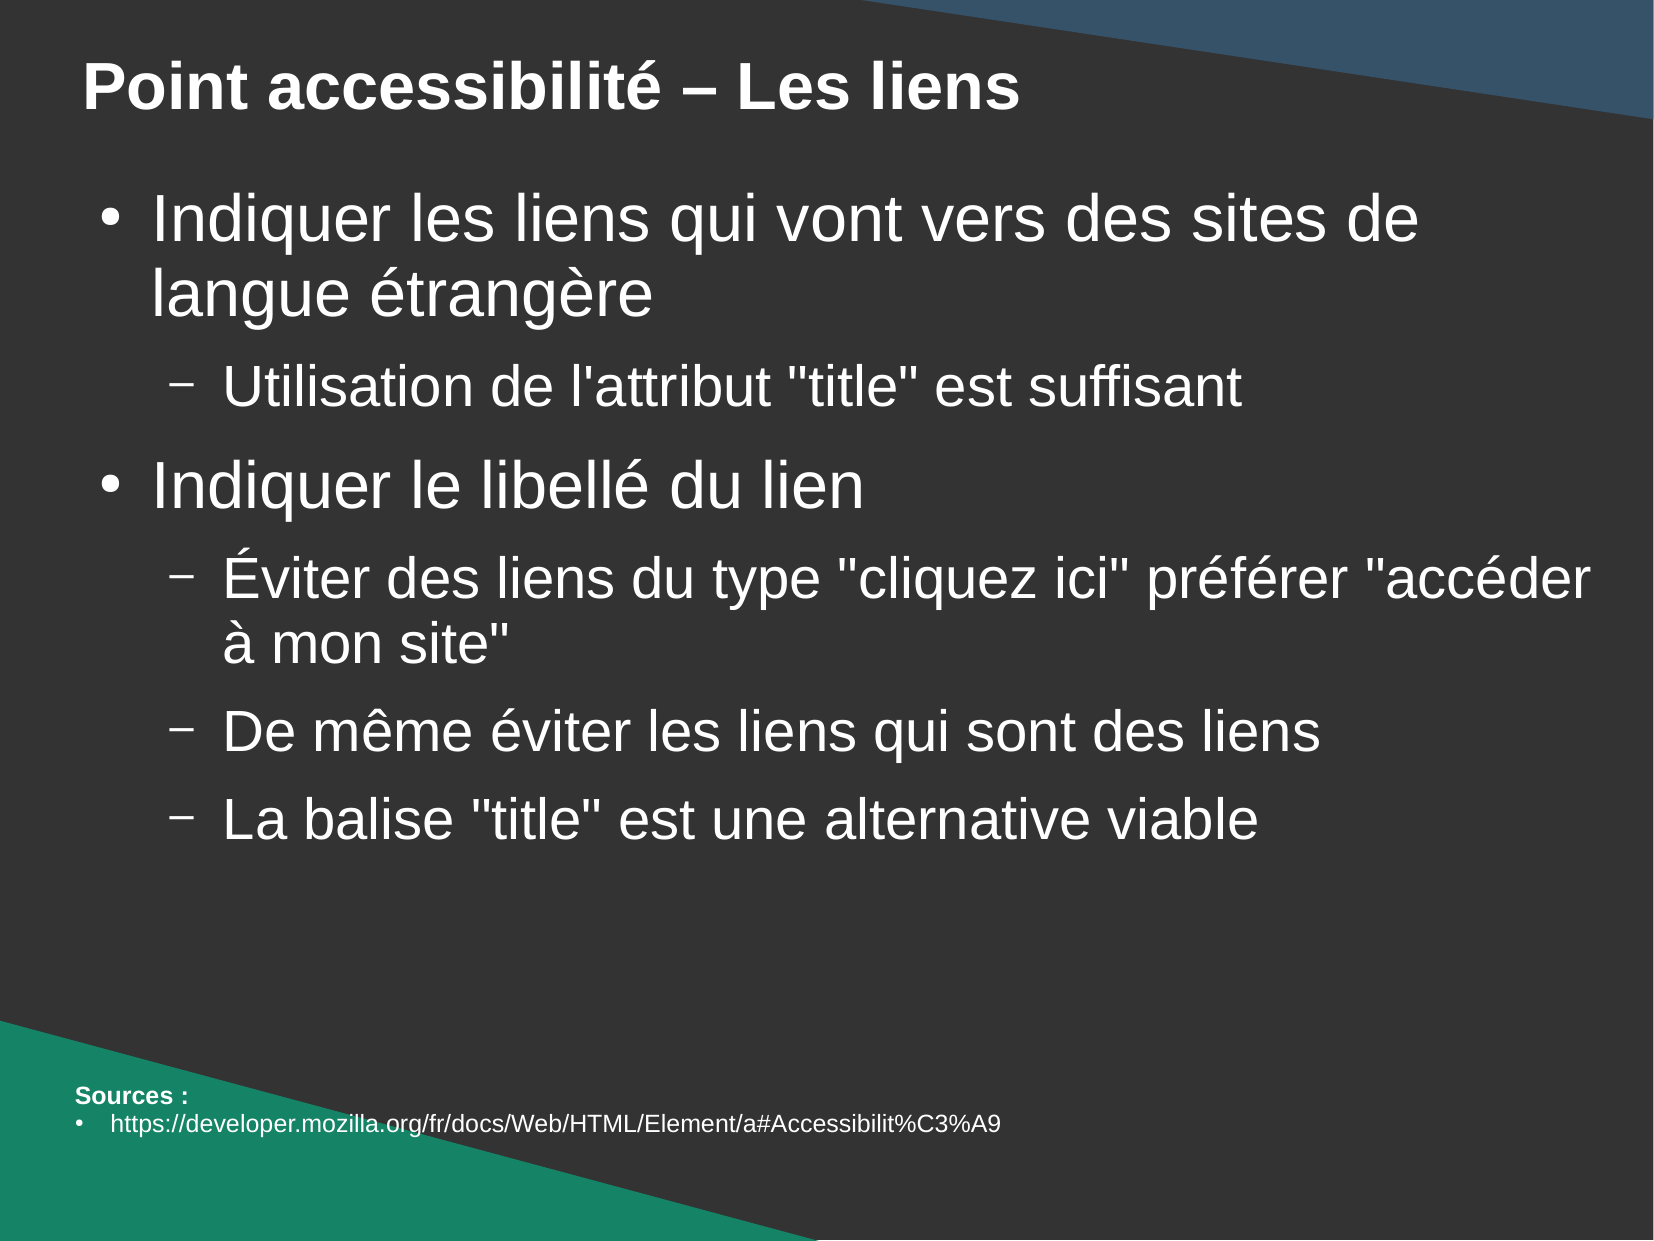

# Point accessibilité – Les liens
Indiquer les liens qui vont vers des sites de langue étrangère
Utilisation de l'attribut "title" est suffisant
Indiquer le libellé du lien
Éviter des liens du type "cliquez ici" préférer "accéder à mon site"
De même éviter les liens qui sont des liens
La balise "title" est une alternative viable
Sources :
https://developer.mozilla.org/fr/docs/Web/HTML/Element/a#Accessibilit%C3%A9